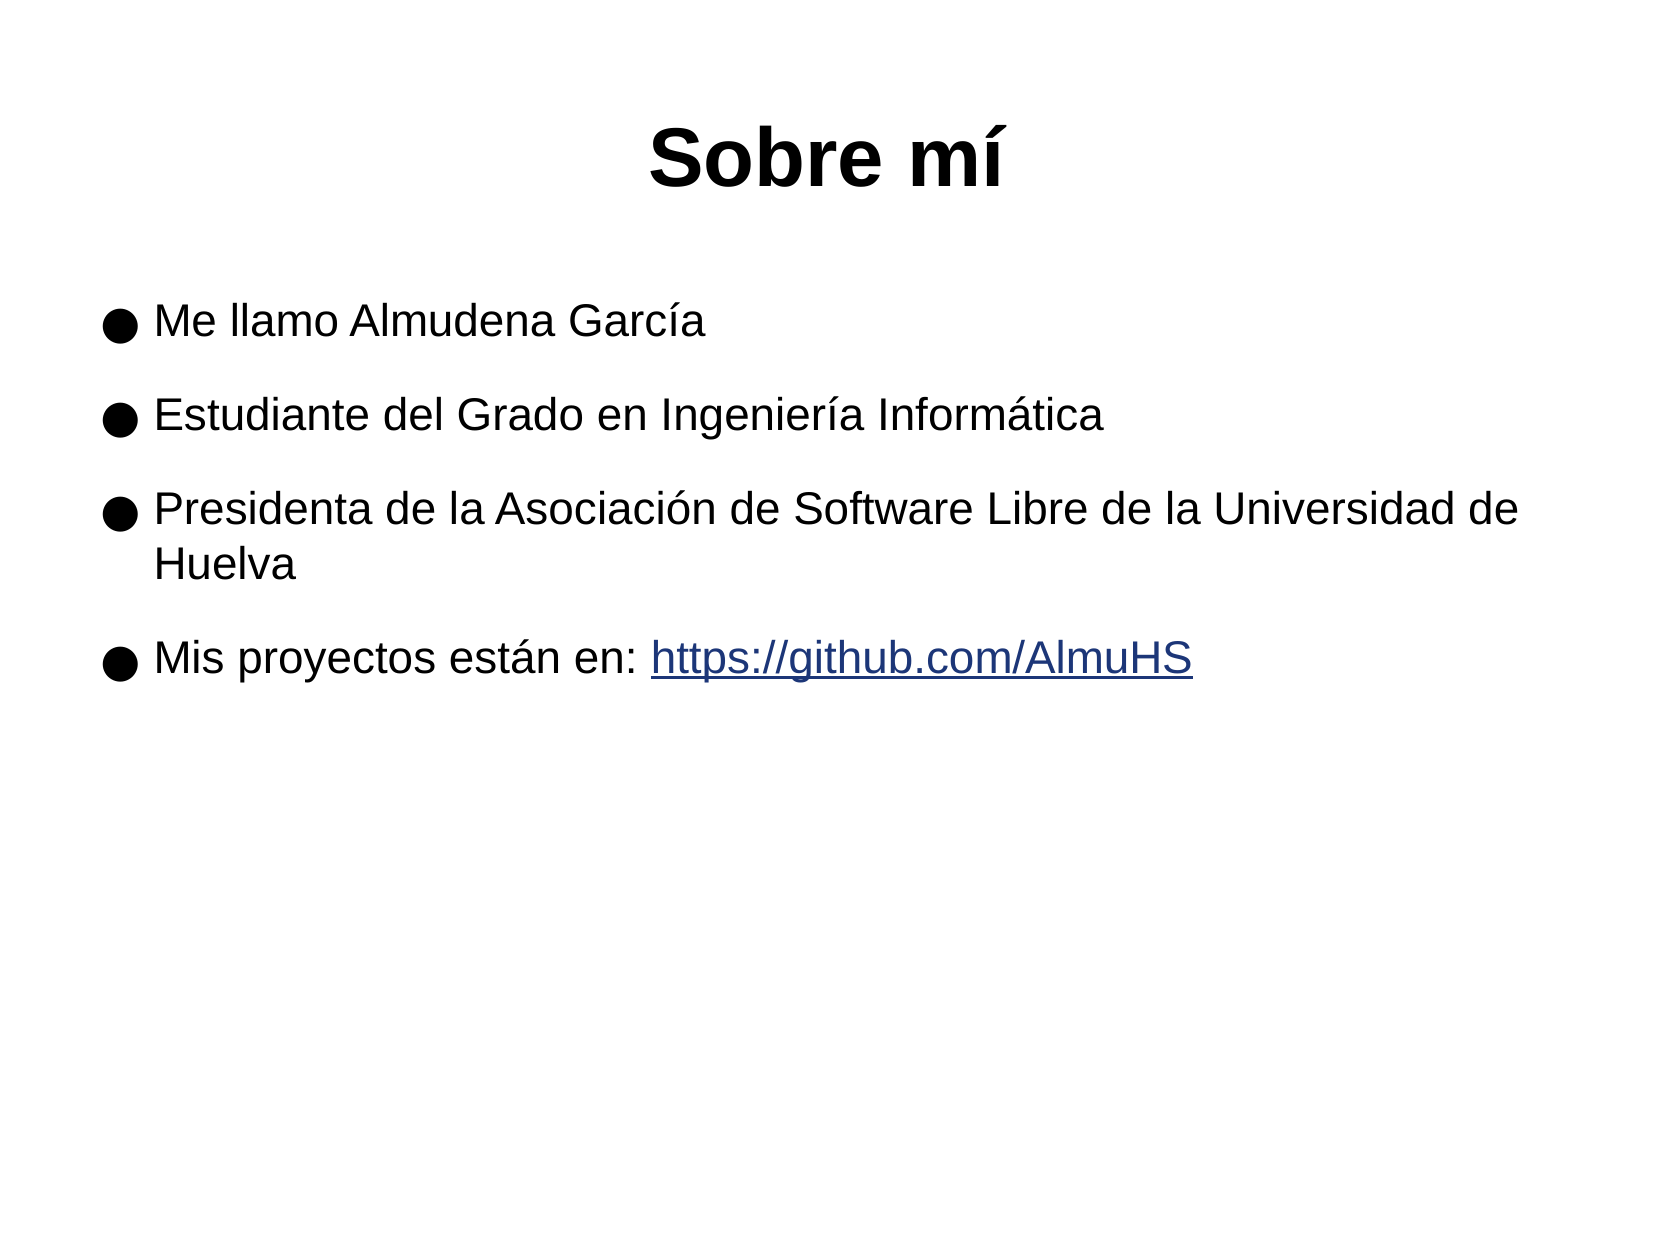

Sobre mí
Me llamo Almudena García
Estudiante del Grado en Ingeniería Informática
Presidenta de la Asociación de Software Libre de la Universidad de Huelva
Mis proyectos están en: https://github.com/AlmuHS